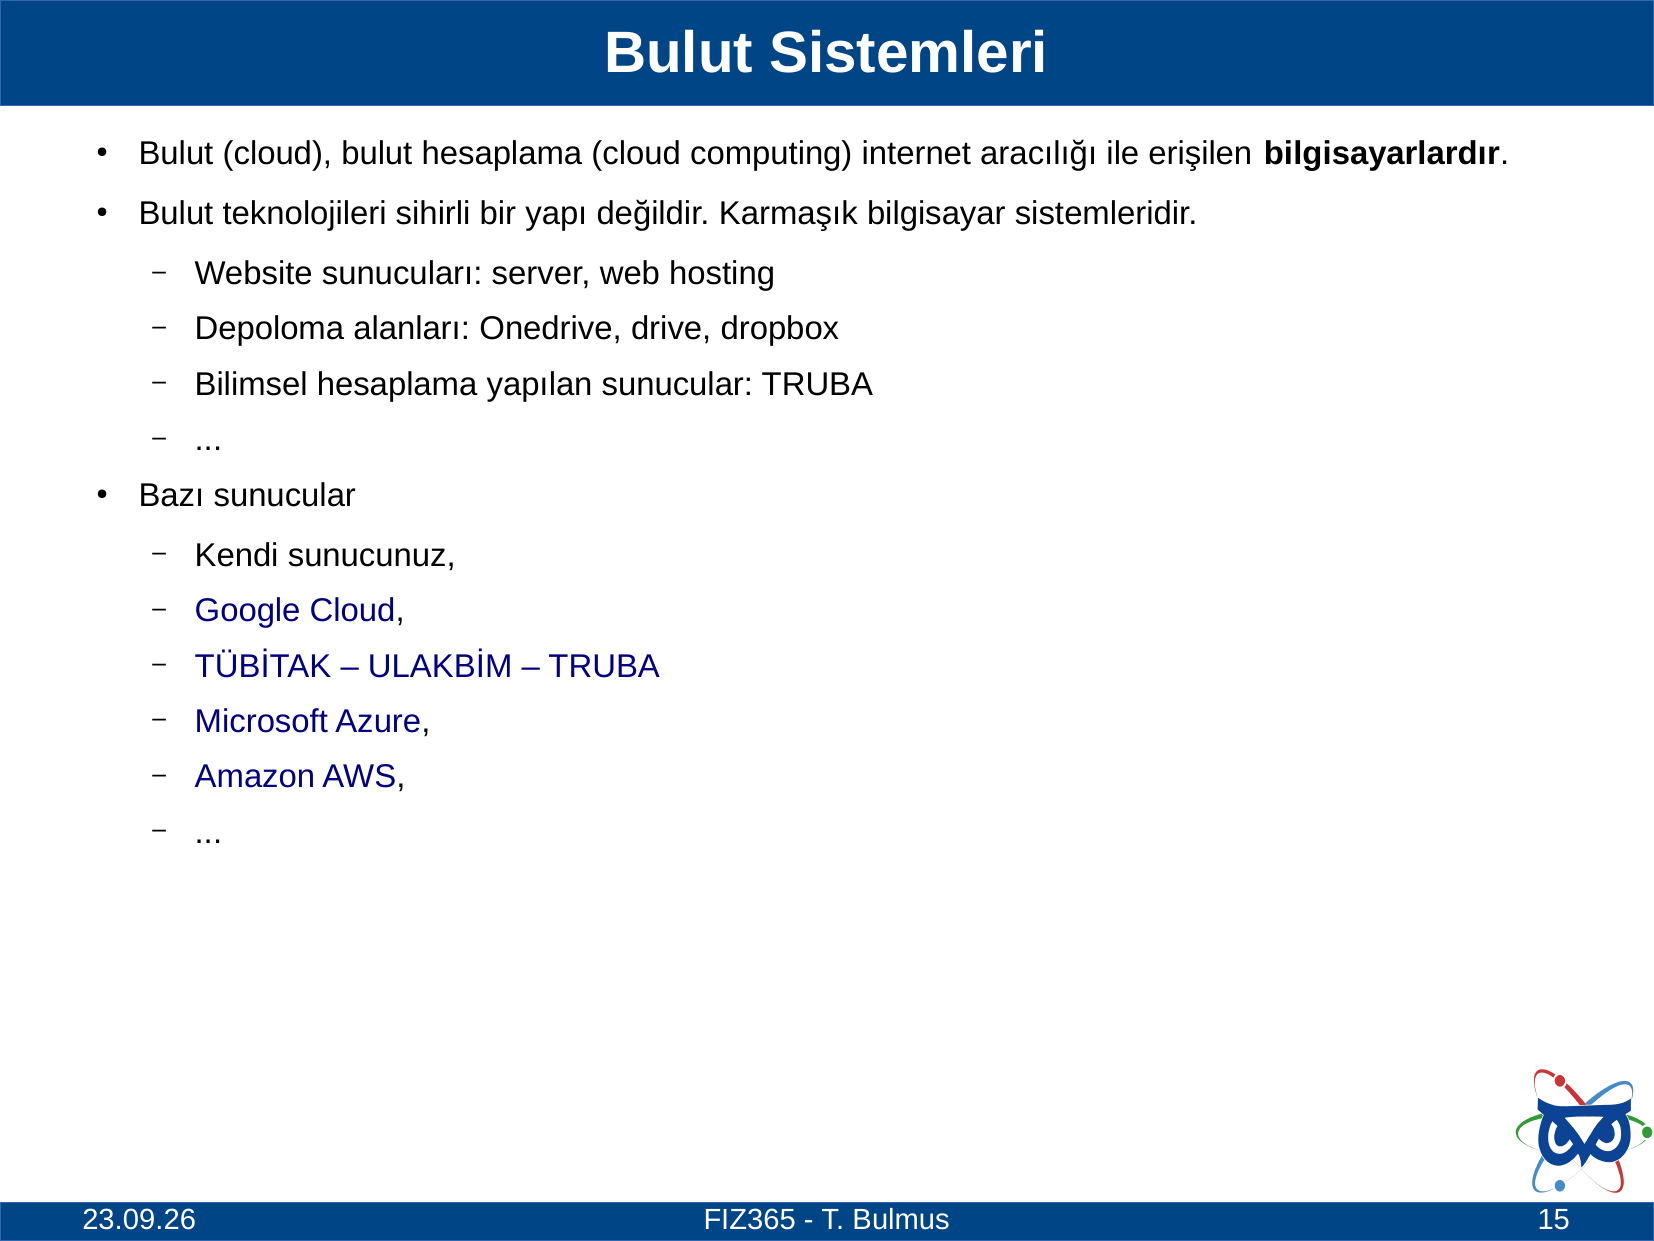

# Bulut Sistemleri
Bulut (cloud), bulut hesaplama (cloud computing) internet aracılığı ile erişilen bilgisayarlardır.
Bulut teknolojileri sihirli bir yapı değildir. Karmaşık bilgisayar sistemleridir.
Website sunucuları: server, web hosting
Depoloma alanları: Onedrive, drive, dropbox
Bilimsel hesaplama yapılan sunucular: TRUBA
...
Bazı sunucular
Kendi sunucunuz,
Google Cloud,
TÜBİTAK – ULAKBİM – TRUBA
Microsoft Azure,
Amazon AWS,
...
FIZ365 - T. Bulmus
15